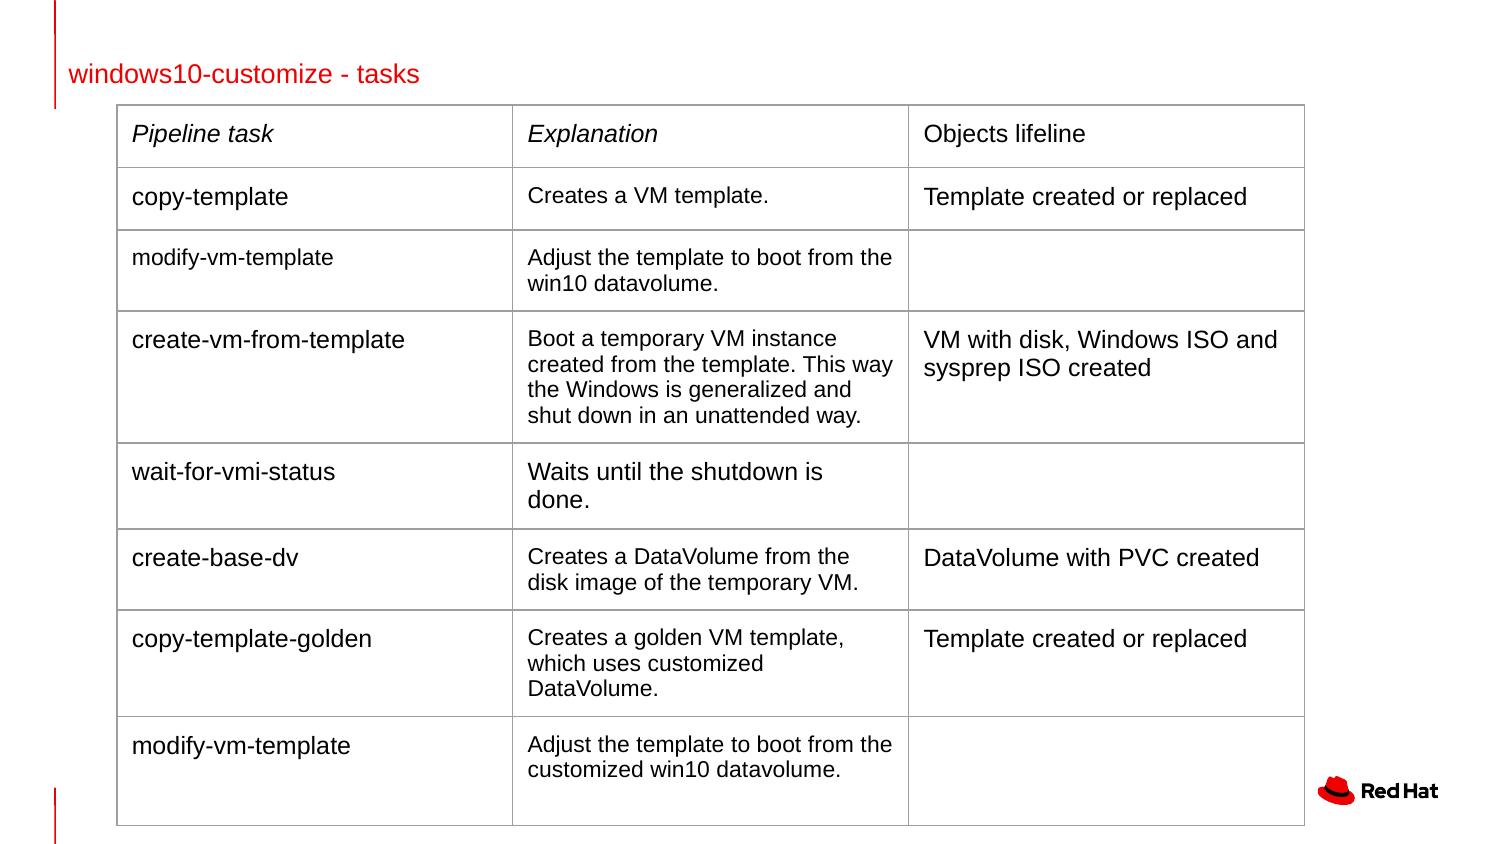

windows10-customize - tasks
| Pipeline task | Explanation | Objects lifeline |
| --- | --- | --- |
| copy-template | Creates a VM template. | Template created or replaced |
| modify-vm-template | Adjust the template to boot from the win10 datavolume. | |
| create-vm-from-template | Boot a temporary VM instance created from the template. This way the Windows is generalized and shut down in an unattended way. | VM with disk, Windows ISO and sysprep ISO created |
| wait-for-vmi-status | Waits until the shutdown is done. | |
| create-base-dv | Creates a DataVolume from the disk image of the temporary VM. | DataVolume with PVC created |
| copy-template-golden | Creates a golden VM template, which uses customized DataVolume. | Template created or replaced |
| modify-vm-template | Adjust the template to boot from the customized win10 datavolume. | |
#